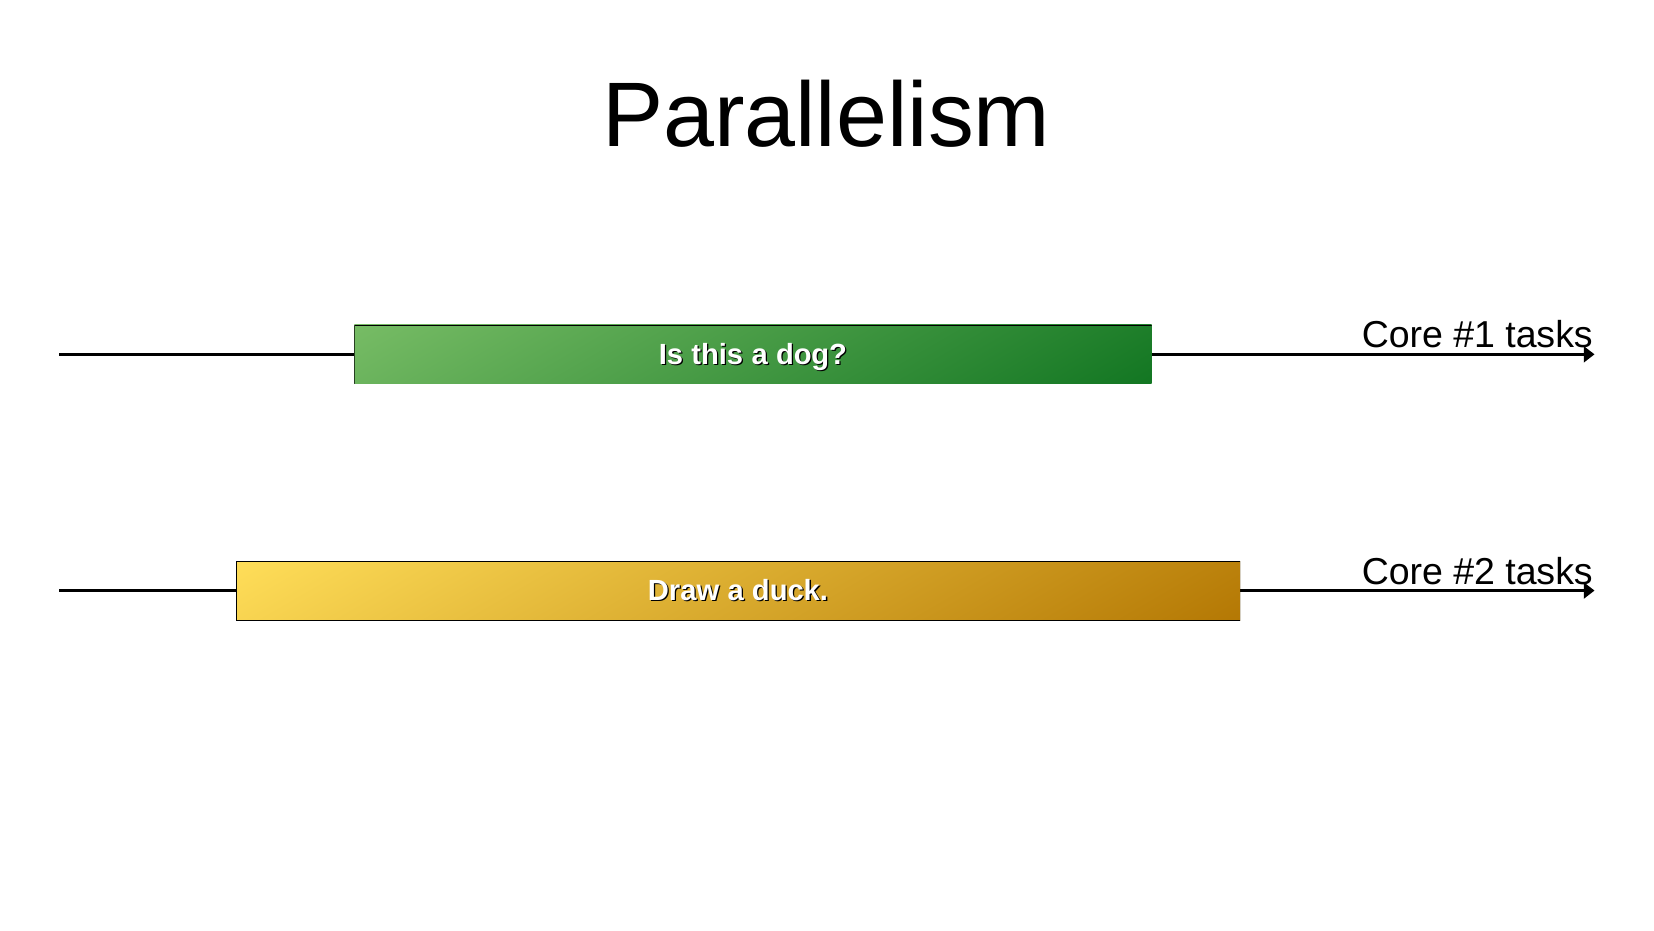

# Parallelism
Is this a dog?
Core #1 tasks
Draw a duck.
Core #2 tasks